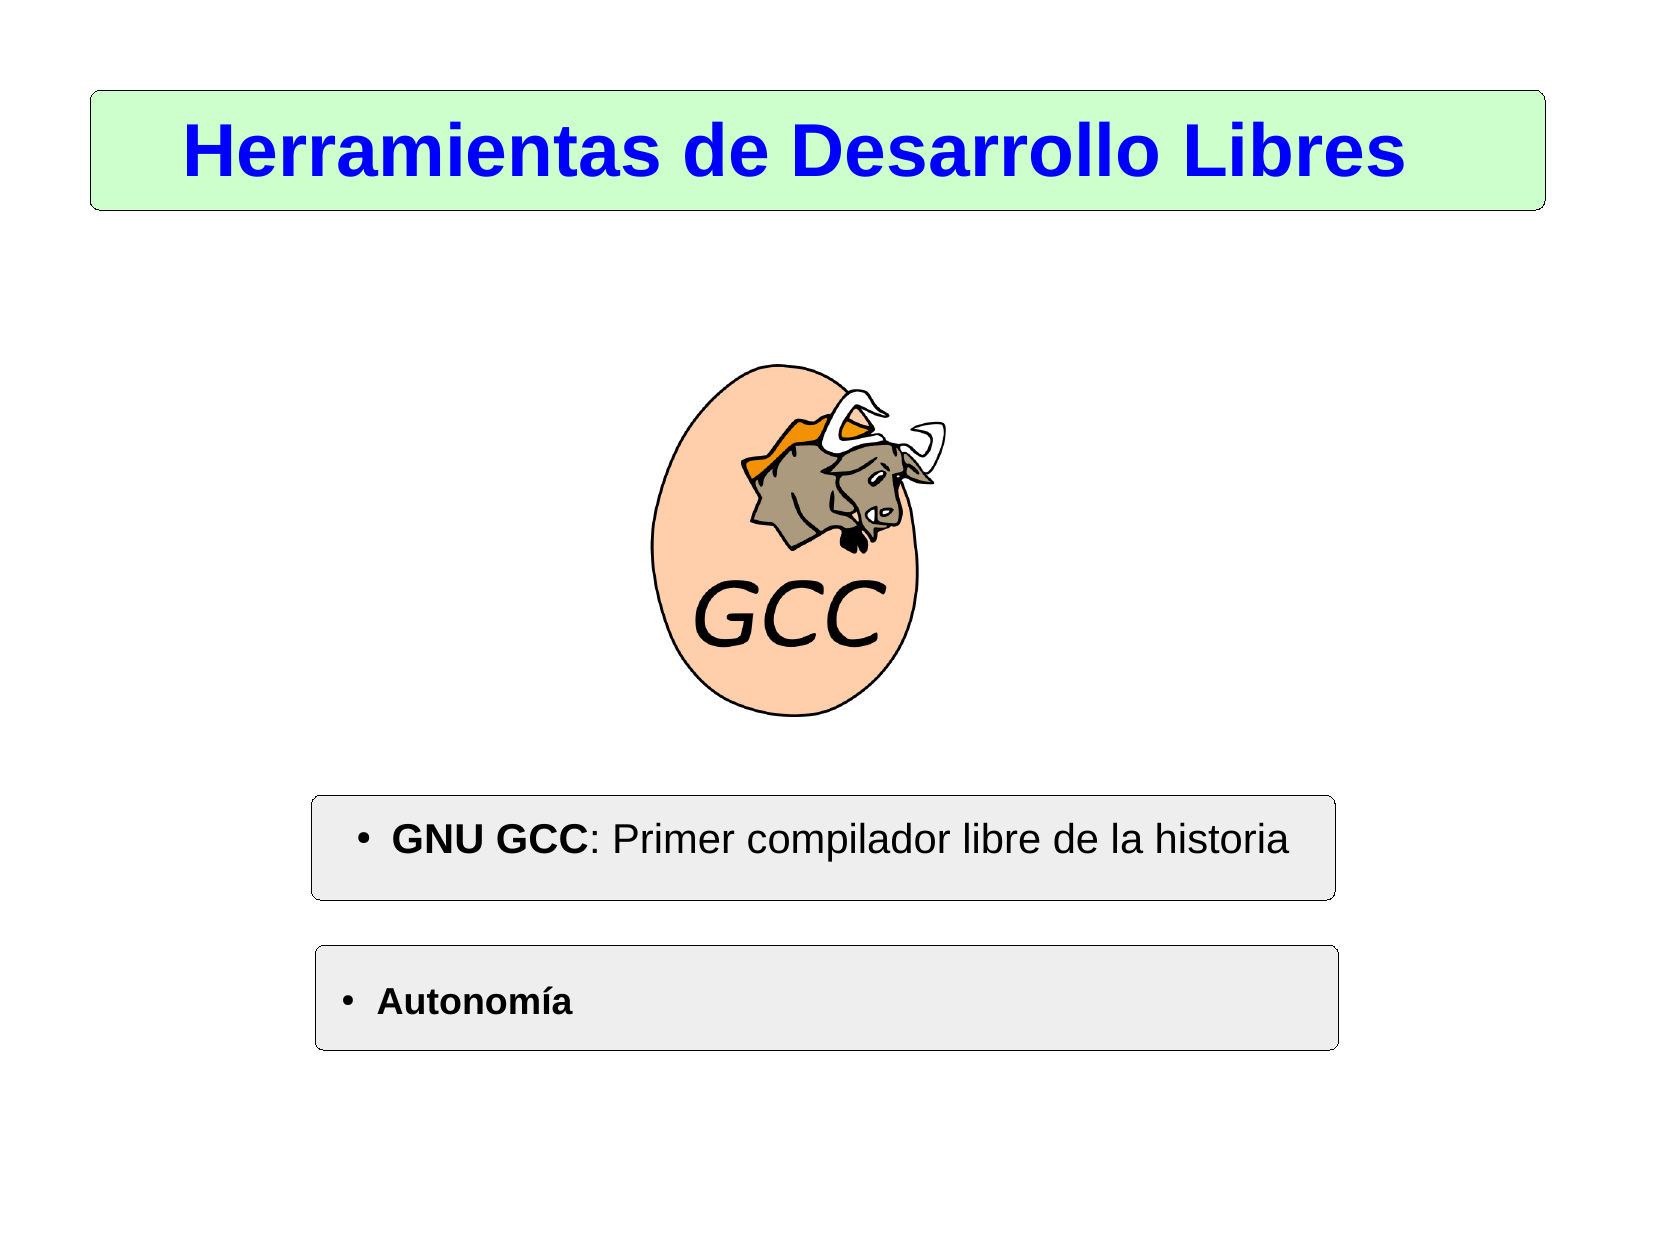

# Herramientas de Desarrollo Libres
GNU GCC: Primer compilador libre de la historia
Autonomía